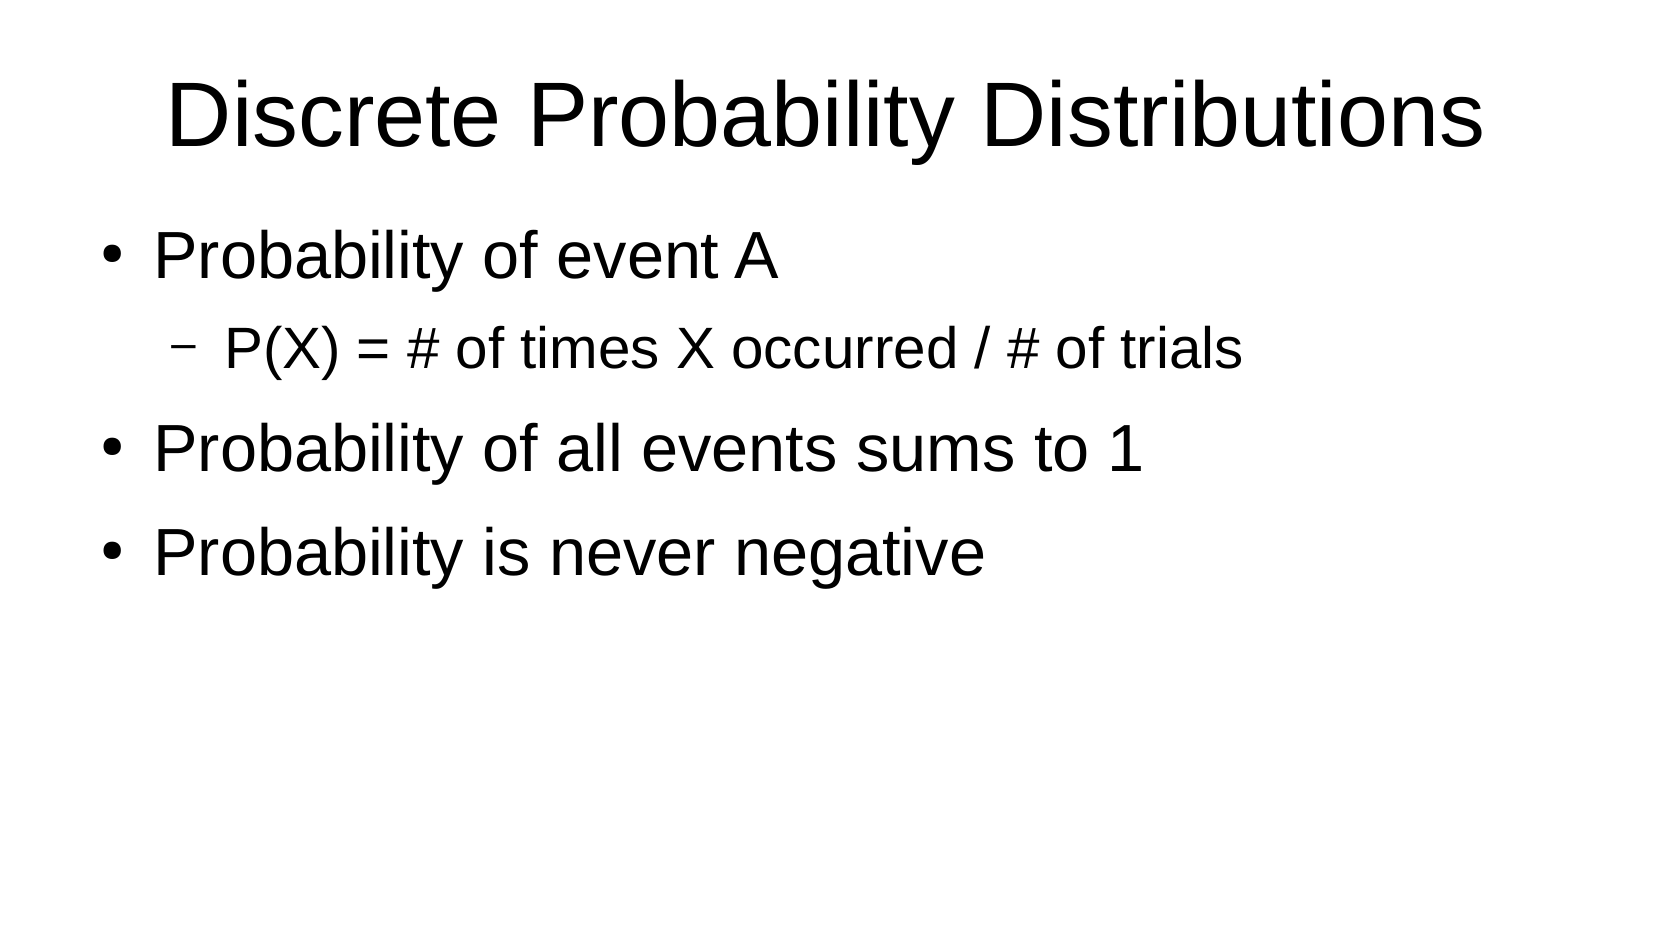

# Discrete Probability Distributions
Probability of event A
P(X) = # of times X occurred / # of trials
Probability of all events sums to 1
Probability is never negative